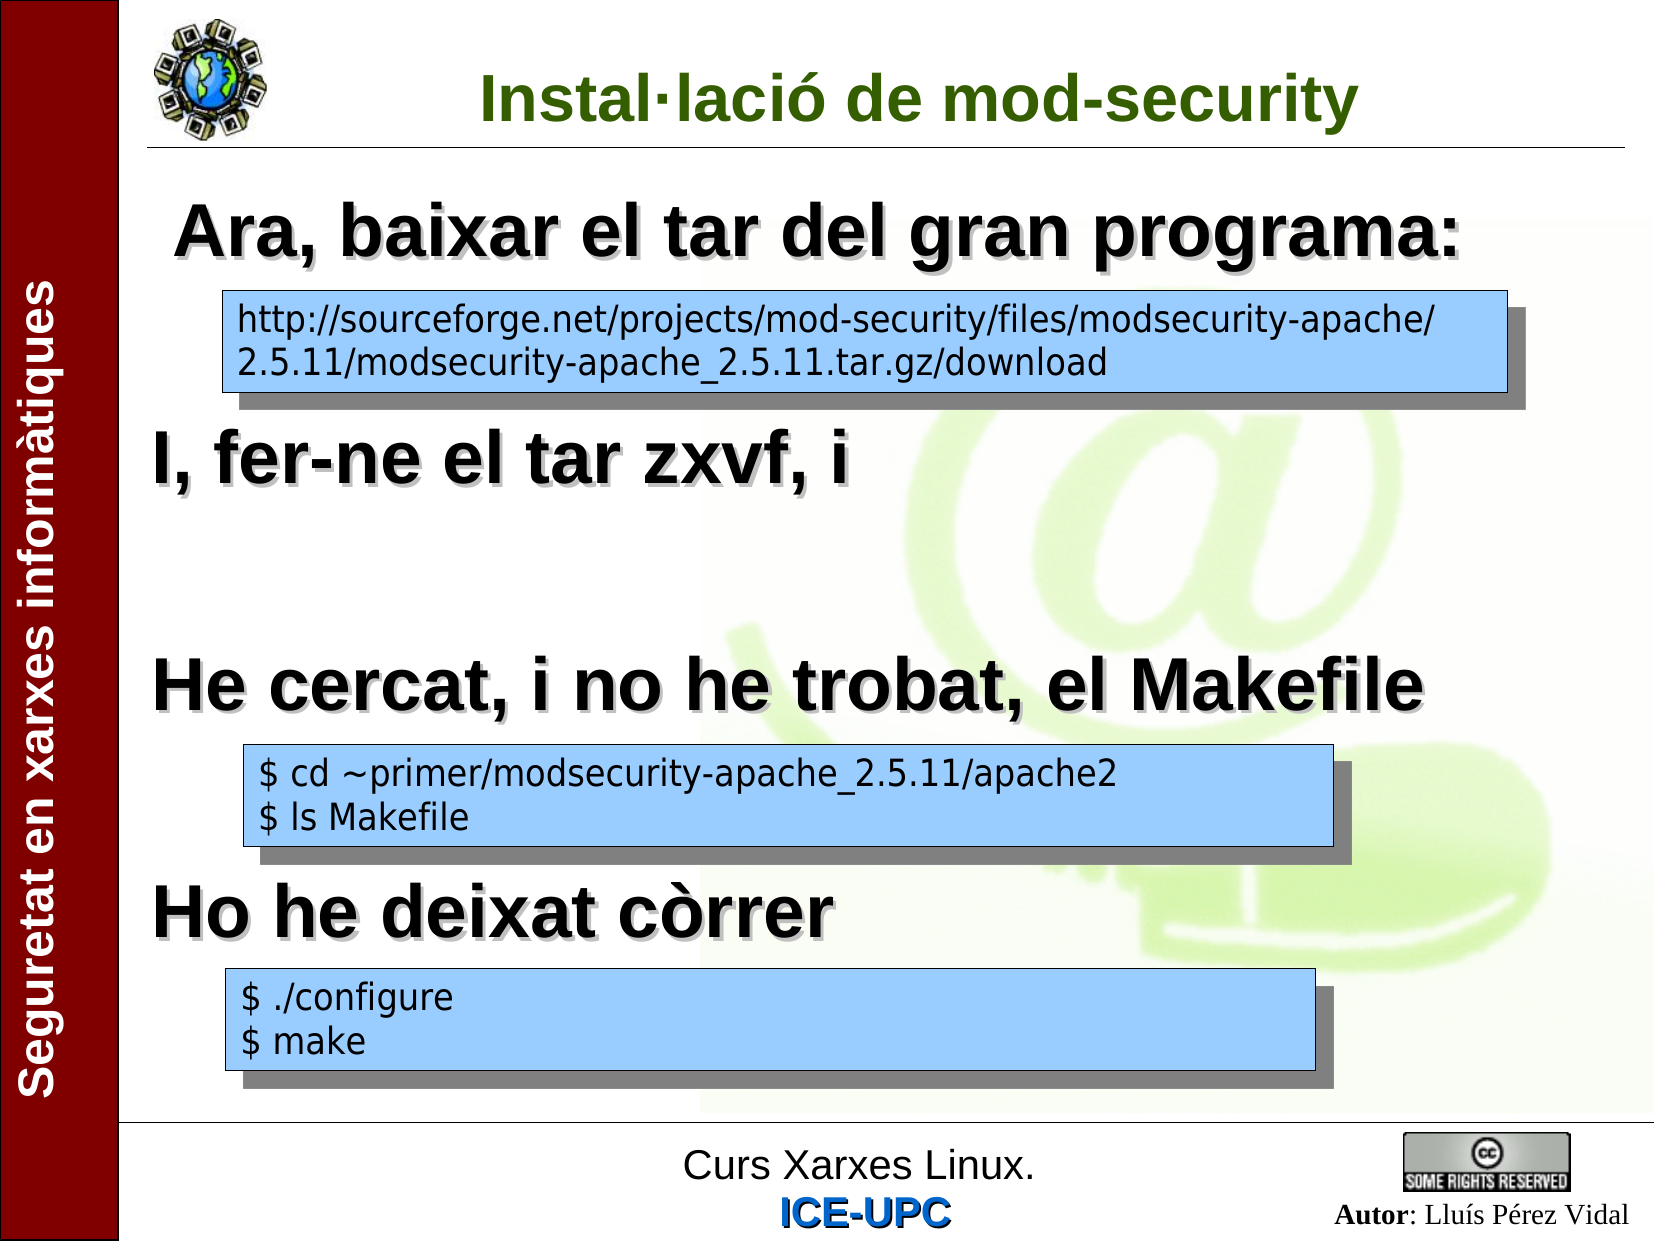

# Instal·lació de mod-security
 Ara, baixar el tar del gran programa:
I, fer-ne el tar zxvf, i
He cercat, i no he trobat, el Makefile
Ho he deixat còrrer
http://sourceforge.net/projects/mod-security/files/modsecurity-apache/2.5.11/modsecurity-apache_2.5.11.tar.gz/download
$ cd ~primer/modsecurity-apache_2.5.11/apache2
$ ls Makefile
$ ./configure
$ make